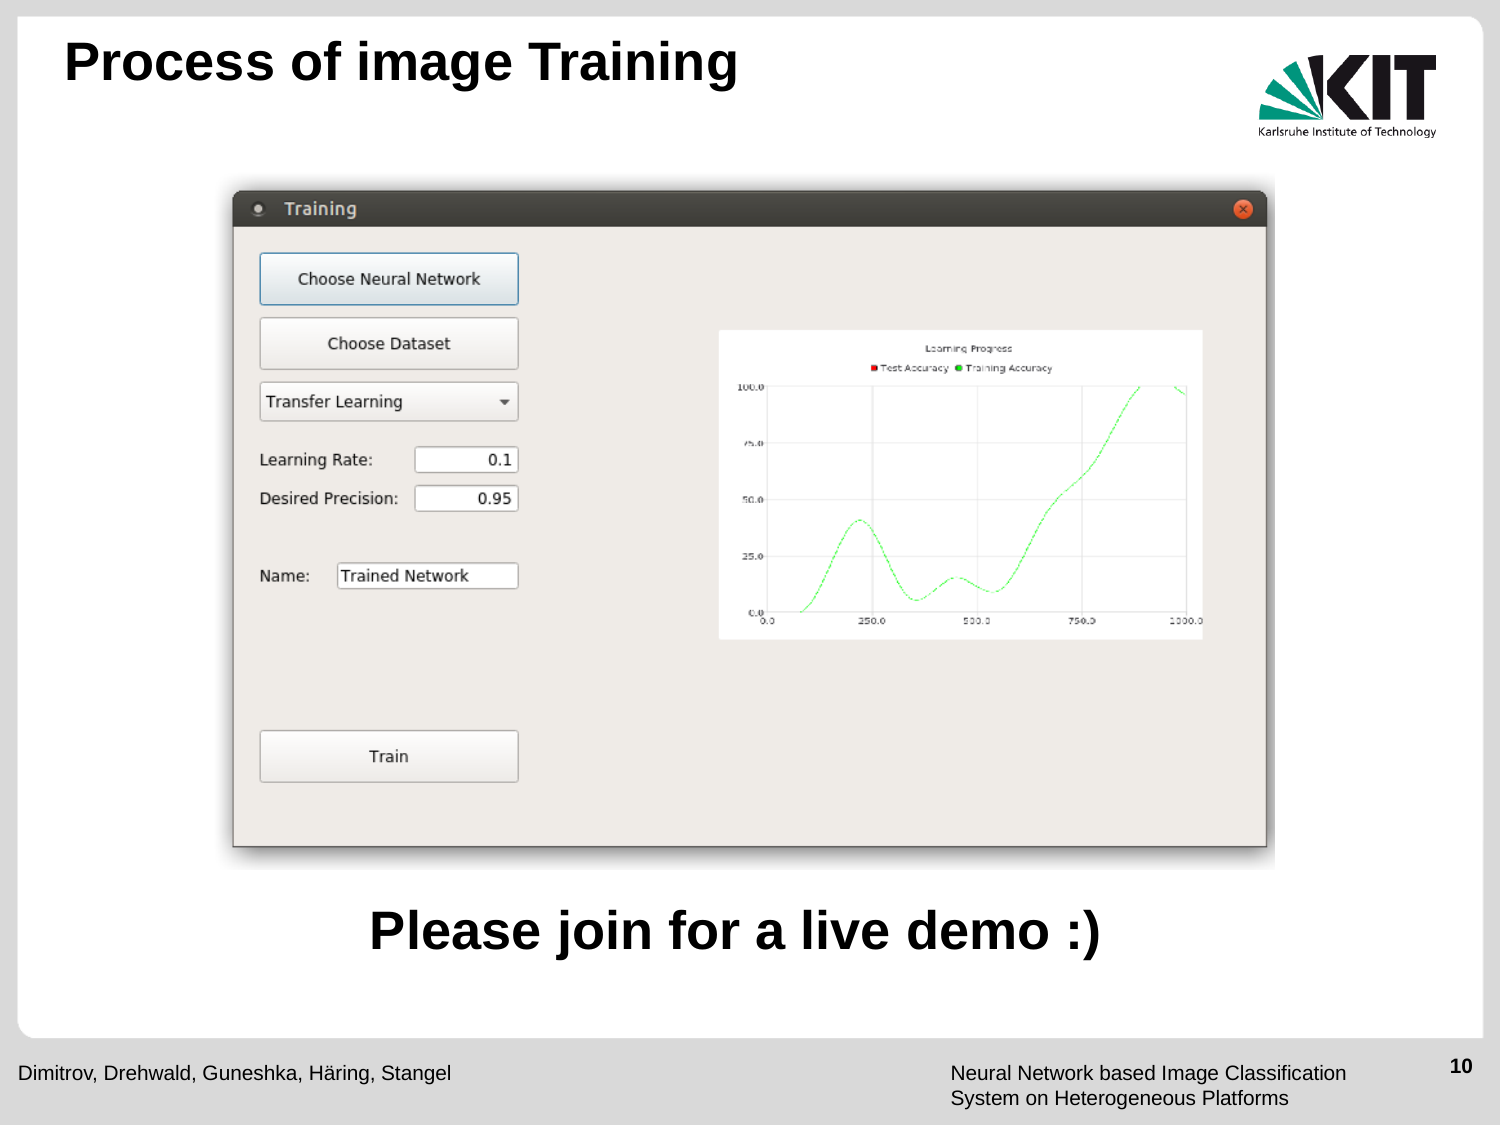

# Process of image Training
Please join for a live demo :)
Dimitrov, Drehwald, Guneshka, Häring, Stangel
Neural Network based Image Classification System on Heterogeneous Platforms